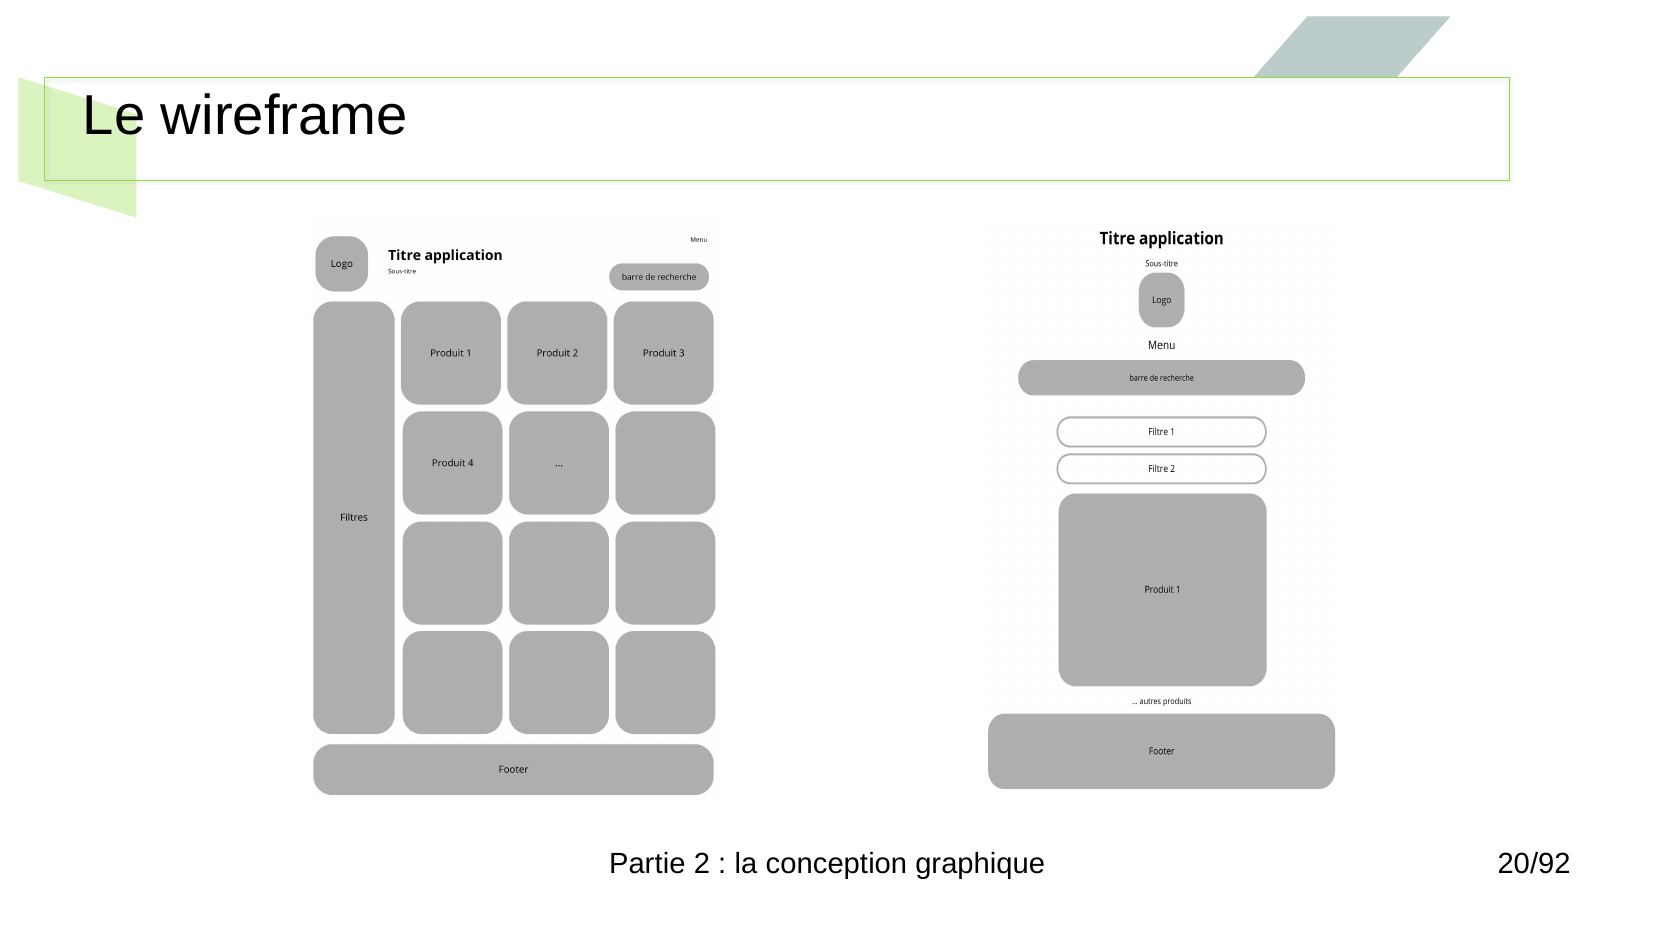

# Le wireframe
Partie 2 : la conception graphique
20